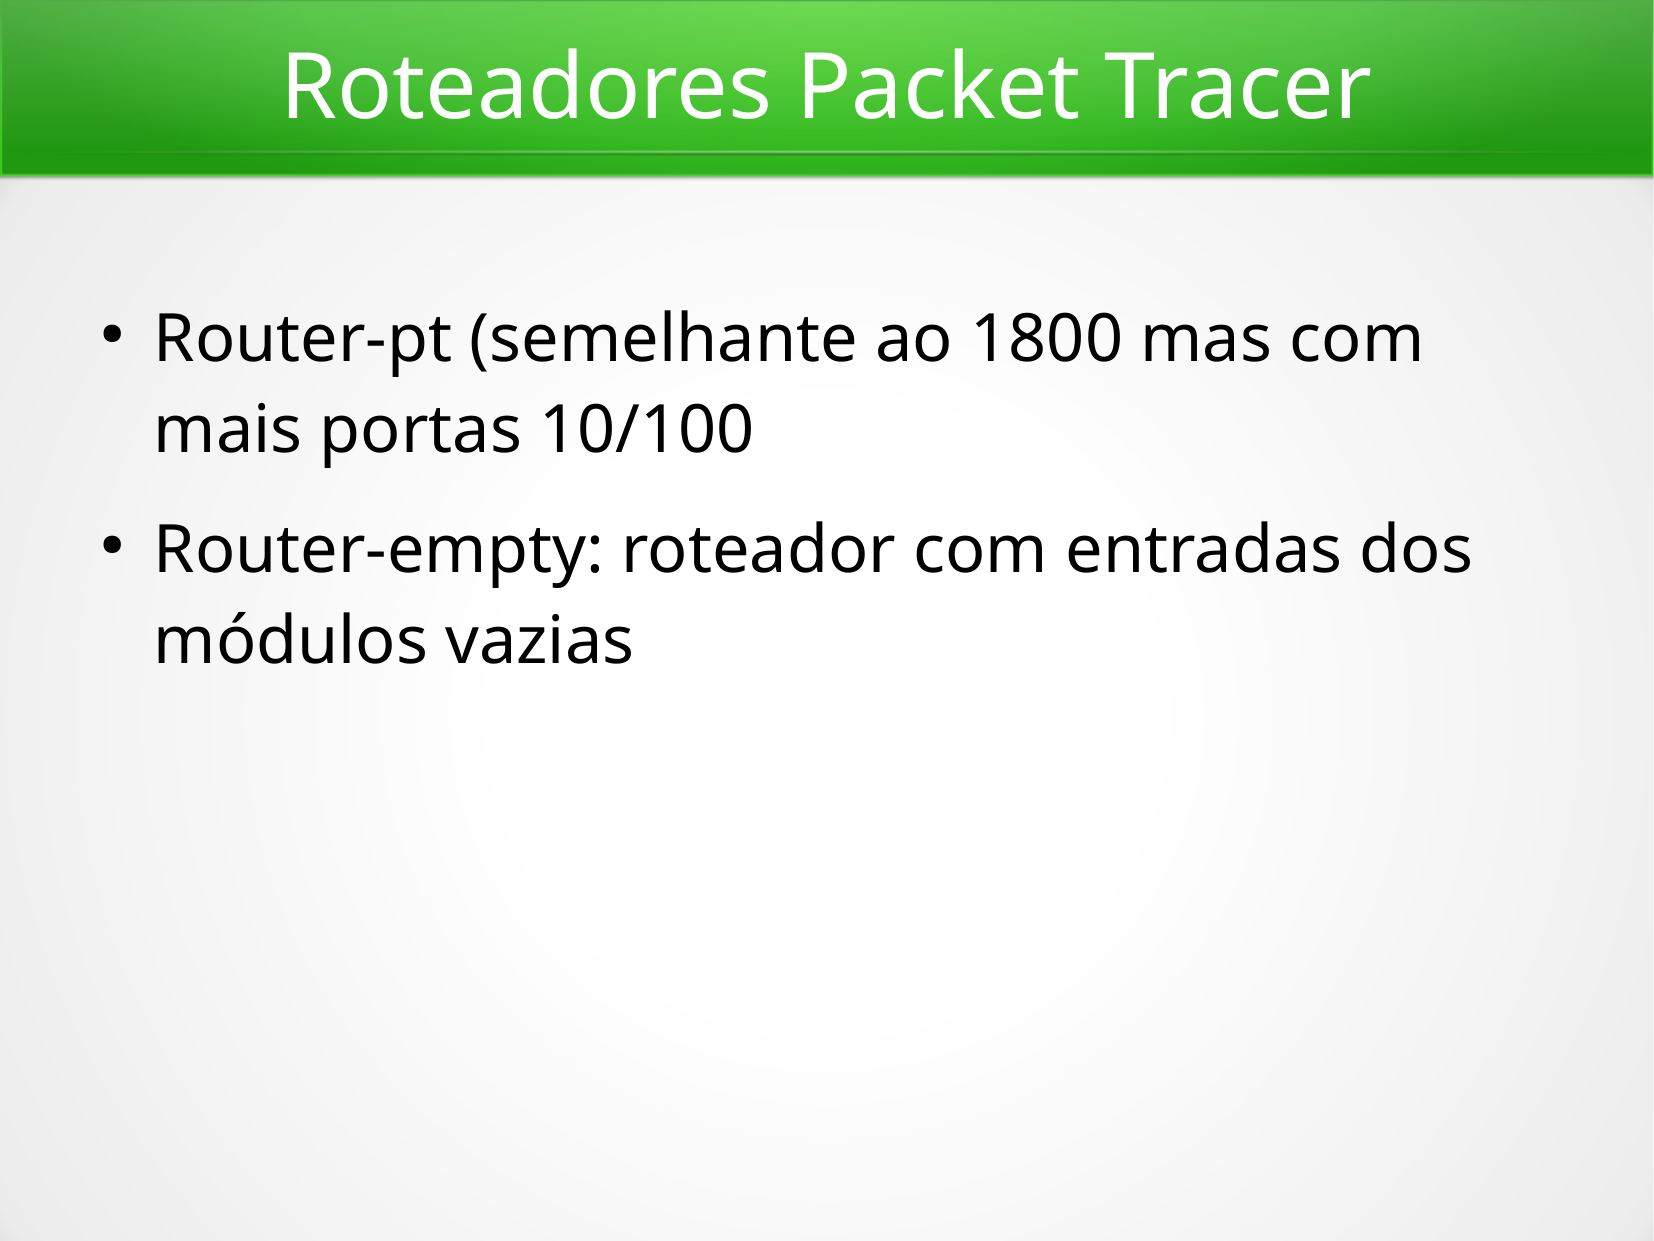

# Roteadores Packet Tracer
Router-pt (semelhante ao 1800 mas com mais portas 10/100
Router-empty: roteador com entradas dos módulos vazias